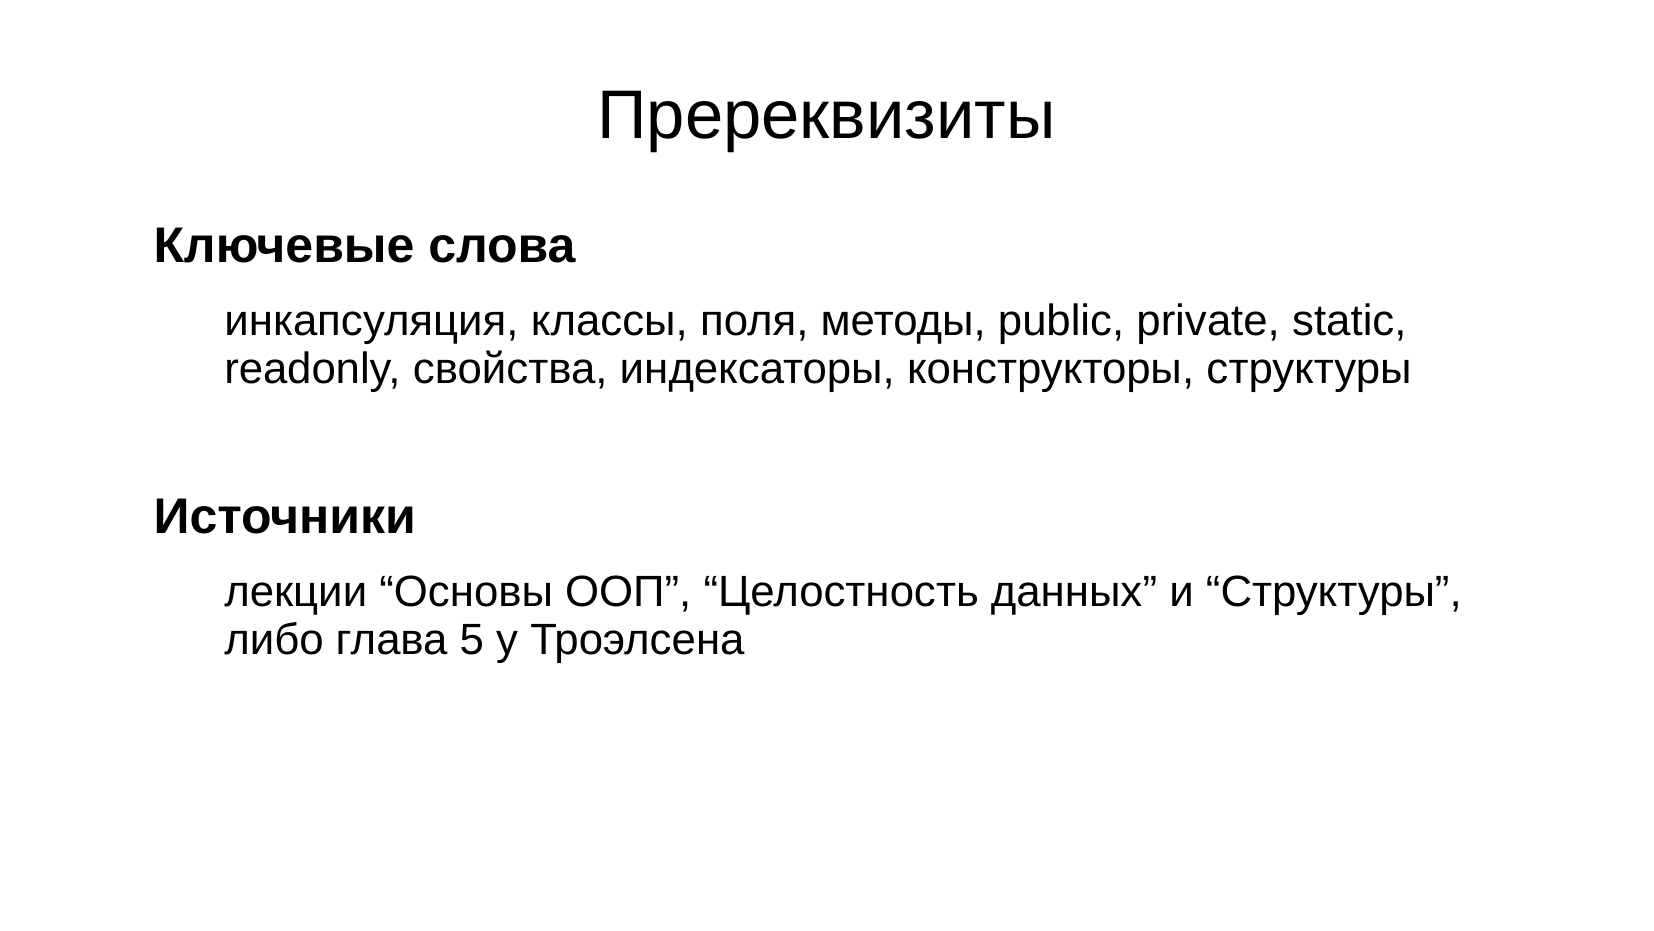

# Пререквизиты
Ключевые слова
инкапсуляция, классы, поля, методы, public, private, static, readonly, свойства, индексаторы, конструкторы, структуры
Источники
лекции “Основы ООП”, “Целостность данных” и “Структуры”, либо глава 5 у Троэлсена